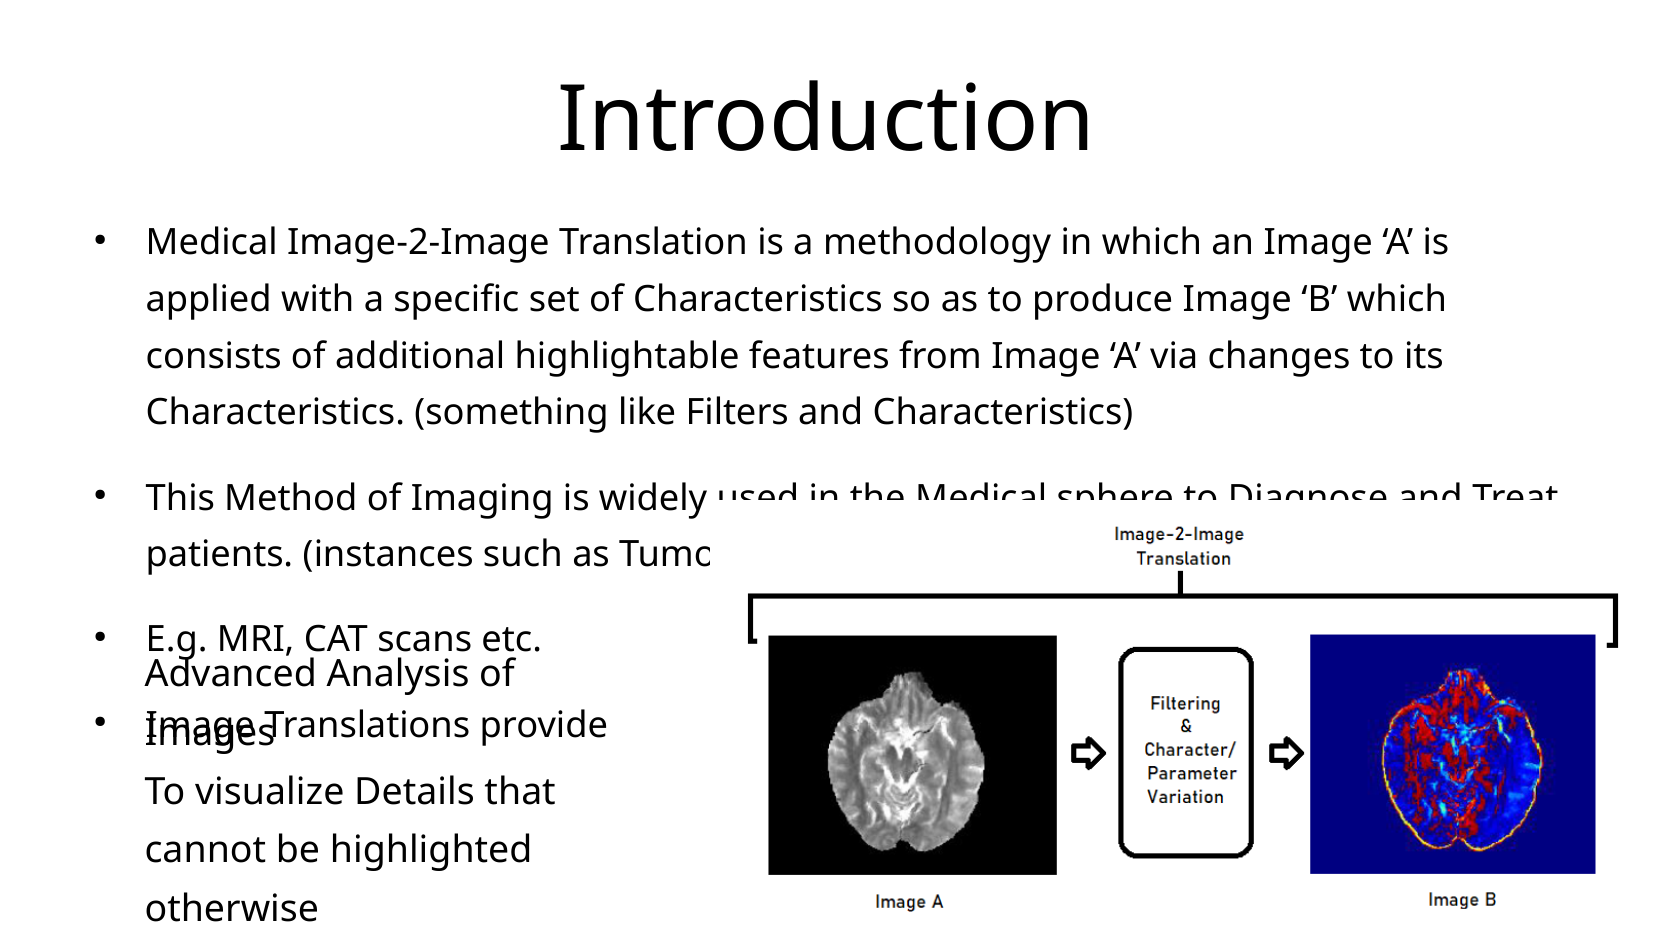

# Introduction
Medical Image-2-Image Translation is a methodology in which an Image ‘A’ is applied with a specific set of Characteristics so as to produce Image ‘B’ which consists of additional highlightable features from Image ‘A’ via changes to its Characteristics. (something like Filters and Characteristics)
This Method of Imaging is widely used in the Medical sphere to Diagnose and Treat patients. (instances such as Tumors, Abnormatilies etc)
E.g. MRI, CAT scans etc.
Image Translations provide
Advanced Analysis of Images
To visualize Details that cannot be highlighted otherwise